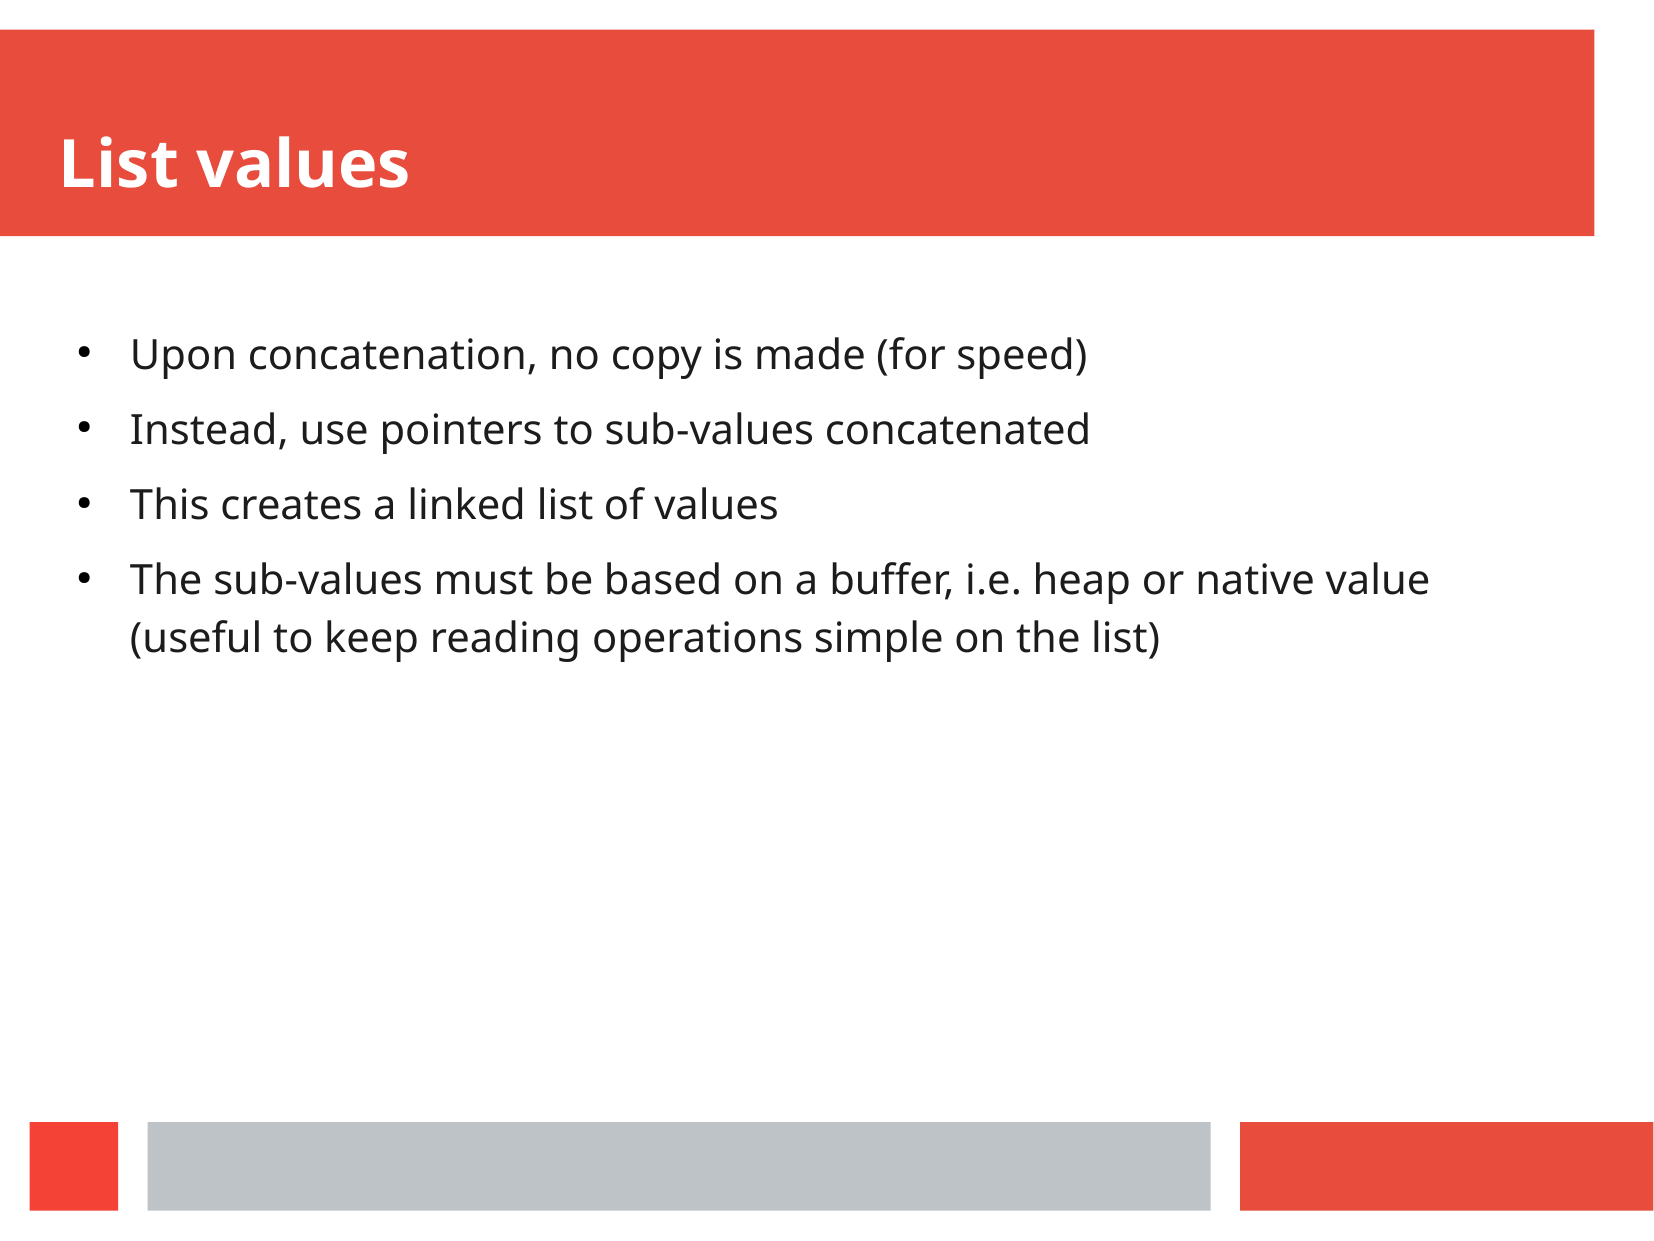

# List values
Upon concatenation, no copy is made (for speed)
Instead, use pointers to sub-values concatenated
This creates a linked list of values
The sub-values must be based on a buffer, i.e. heap or native value (useful to keep reading operations simple on the list)